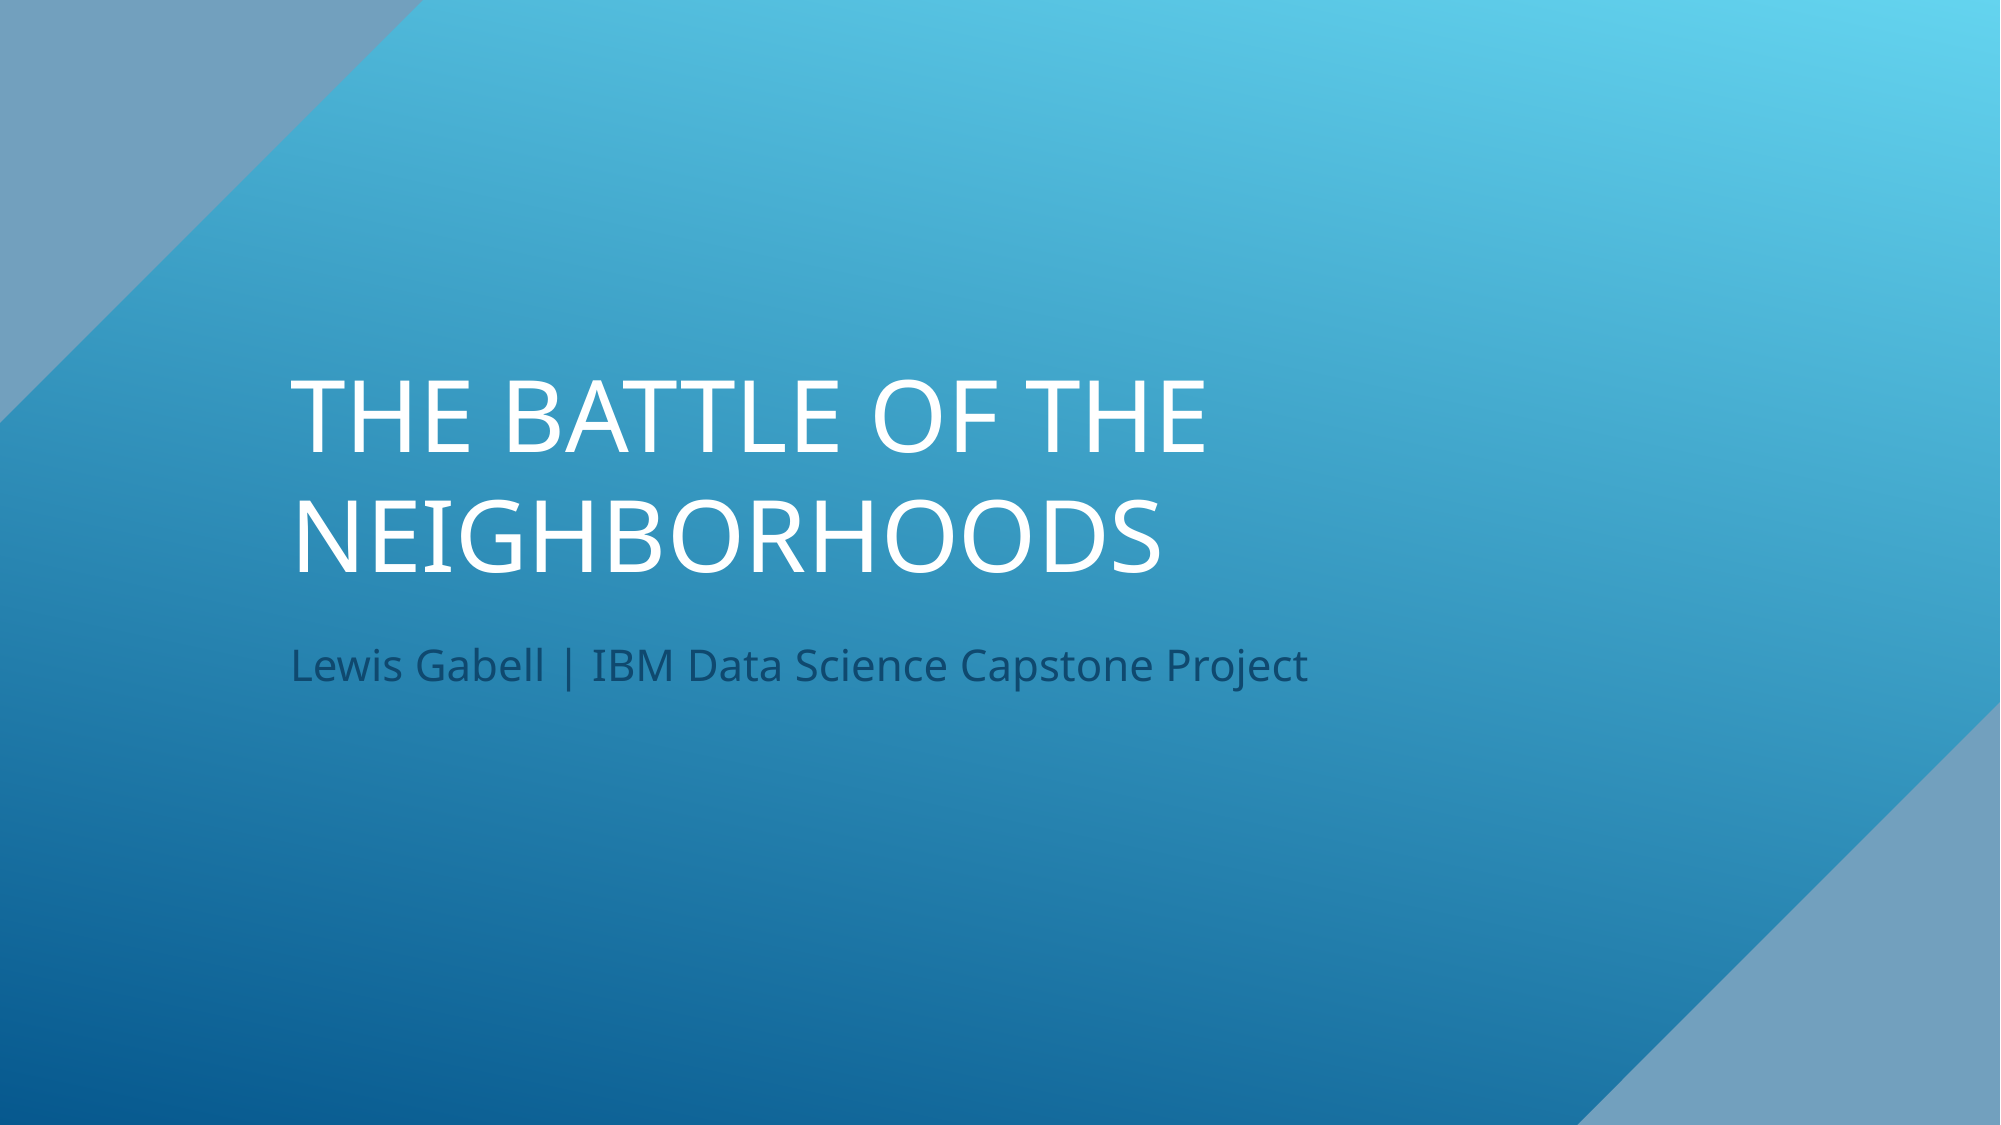

# The Battle Of The Neighborhoods
Lewis Gabell | IBM Data Science Capstone Project